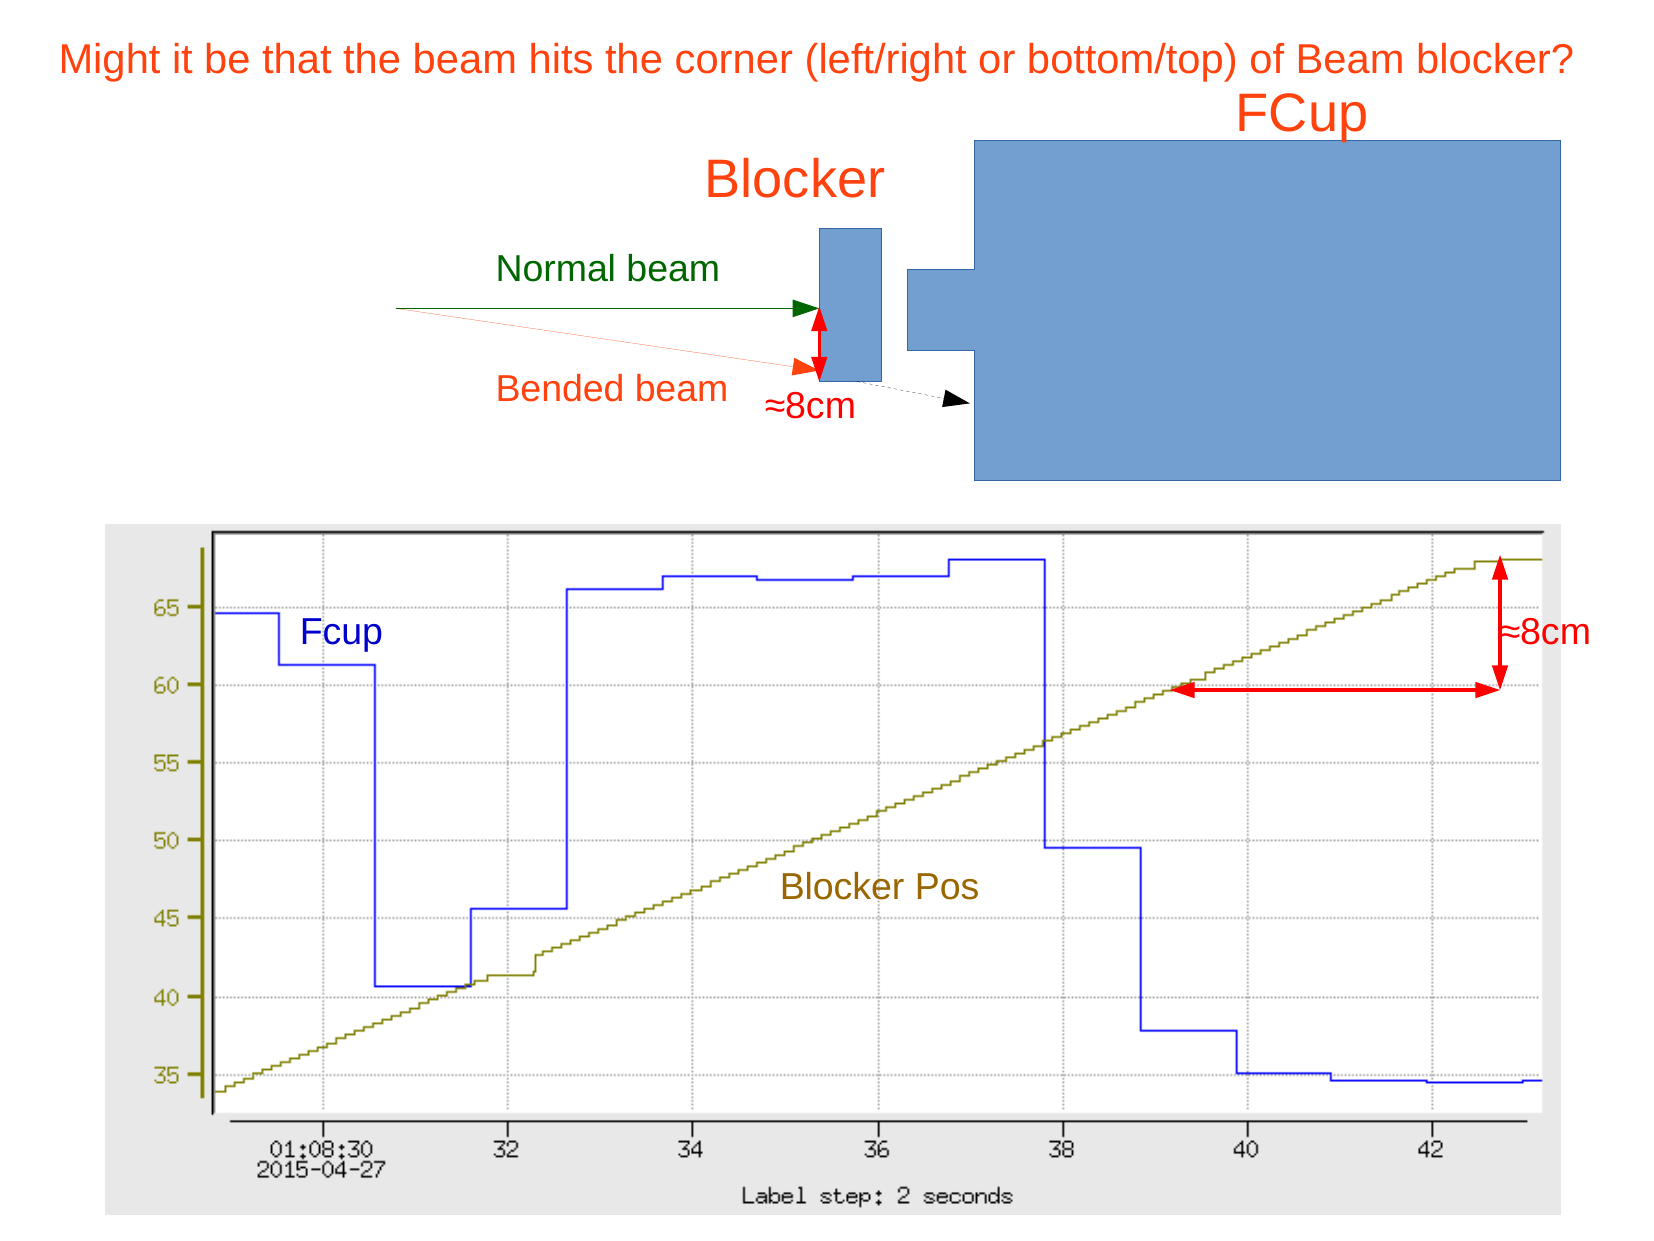

Might it be that the beam hits the corner (left/right or bottom/top) of Beam blocker?
FCup
Blocker
Normal beam
Bended beam
≈8cm
Fcup
≈8cm
Blocker Pos